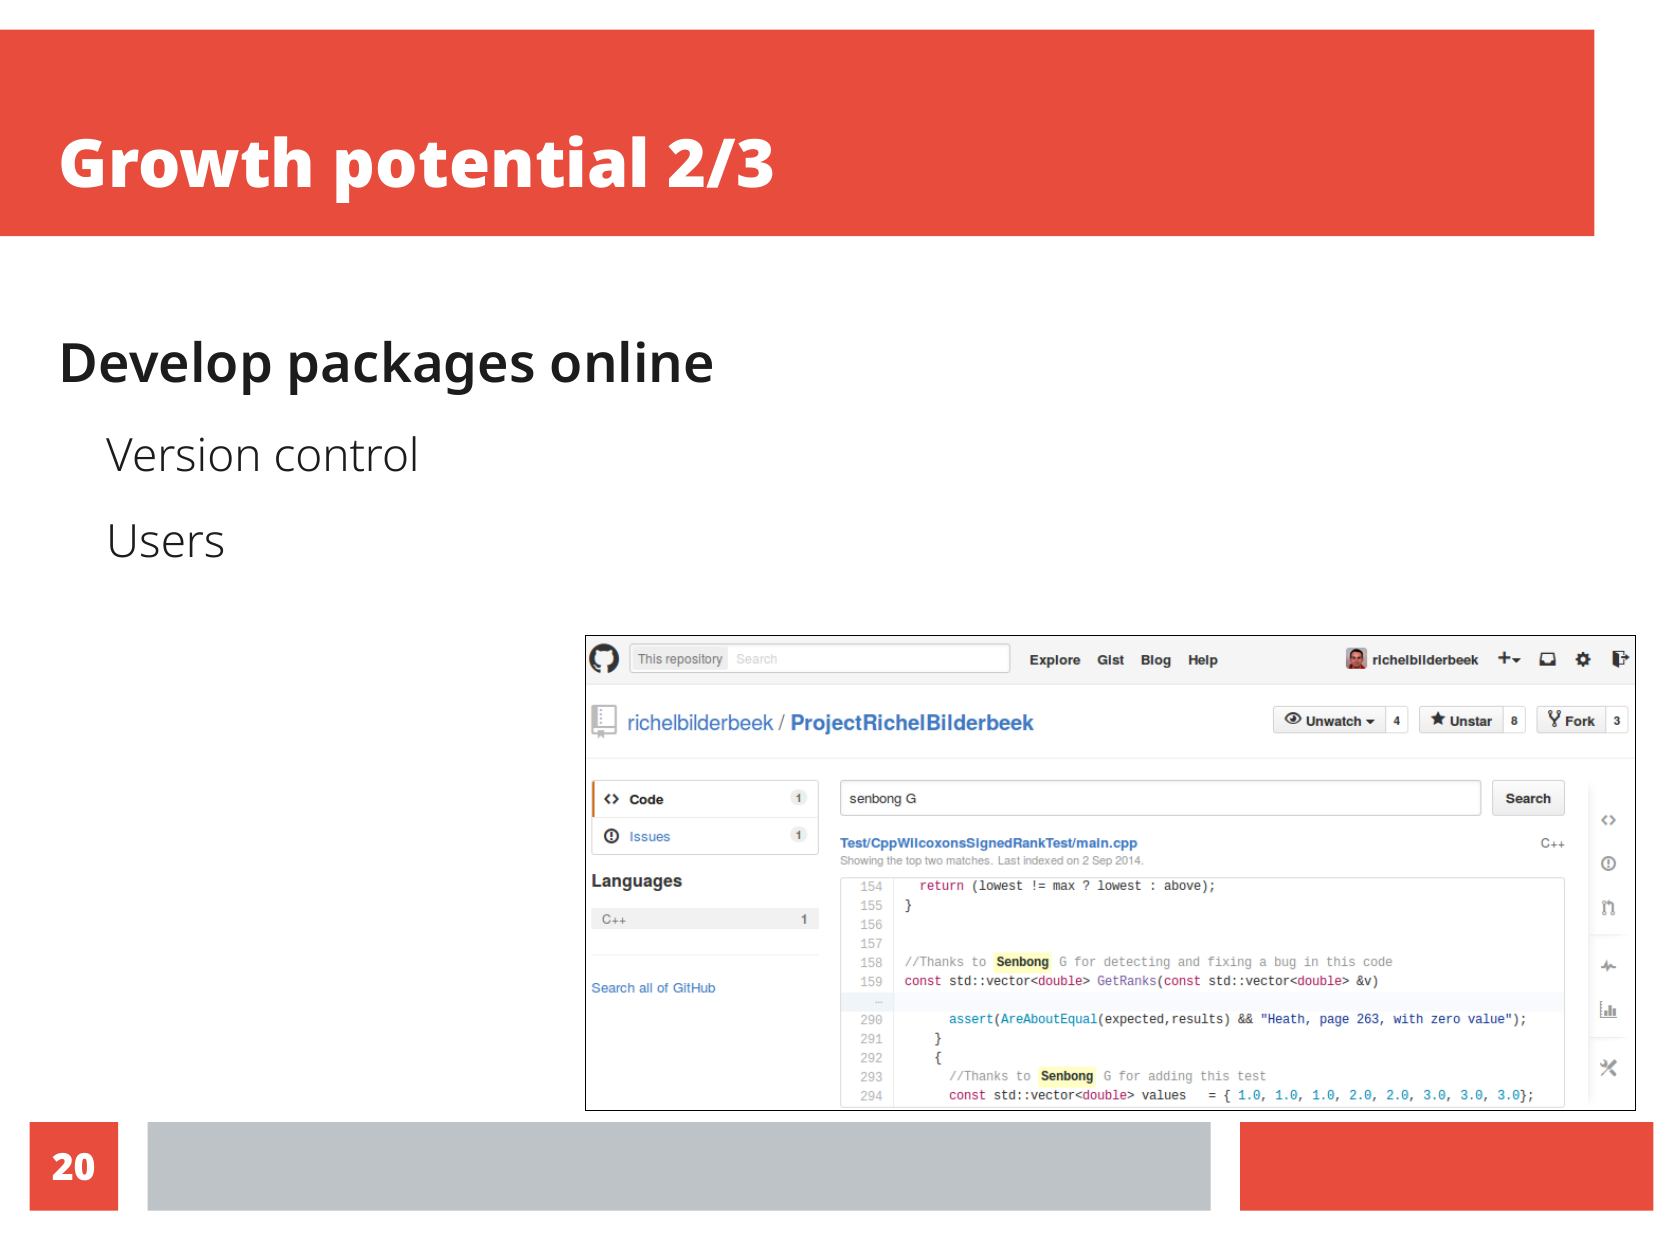

# Growth potential 2/3
Develop packages online
Version control
Users
20